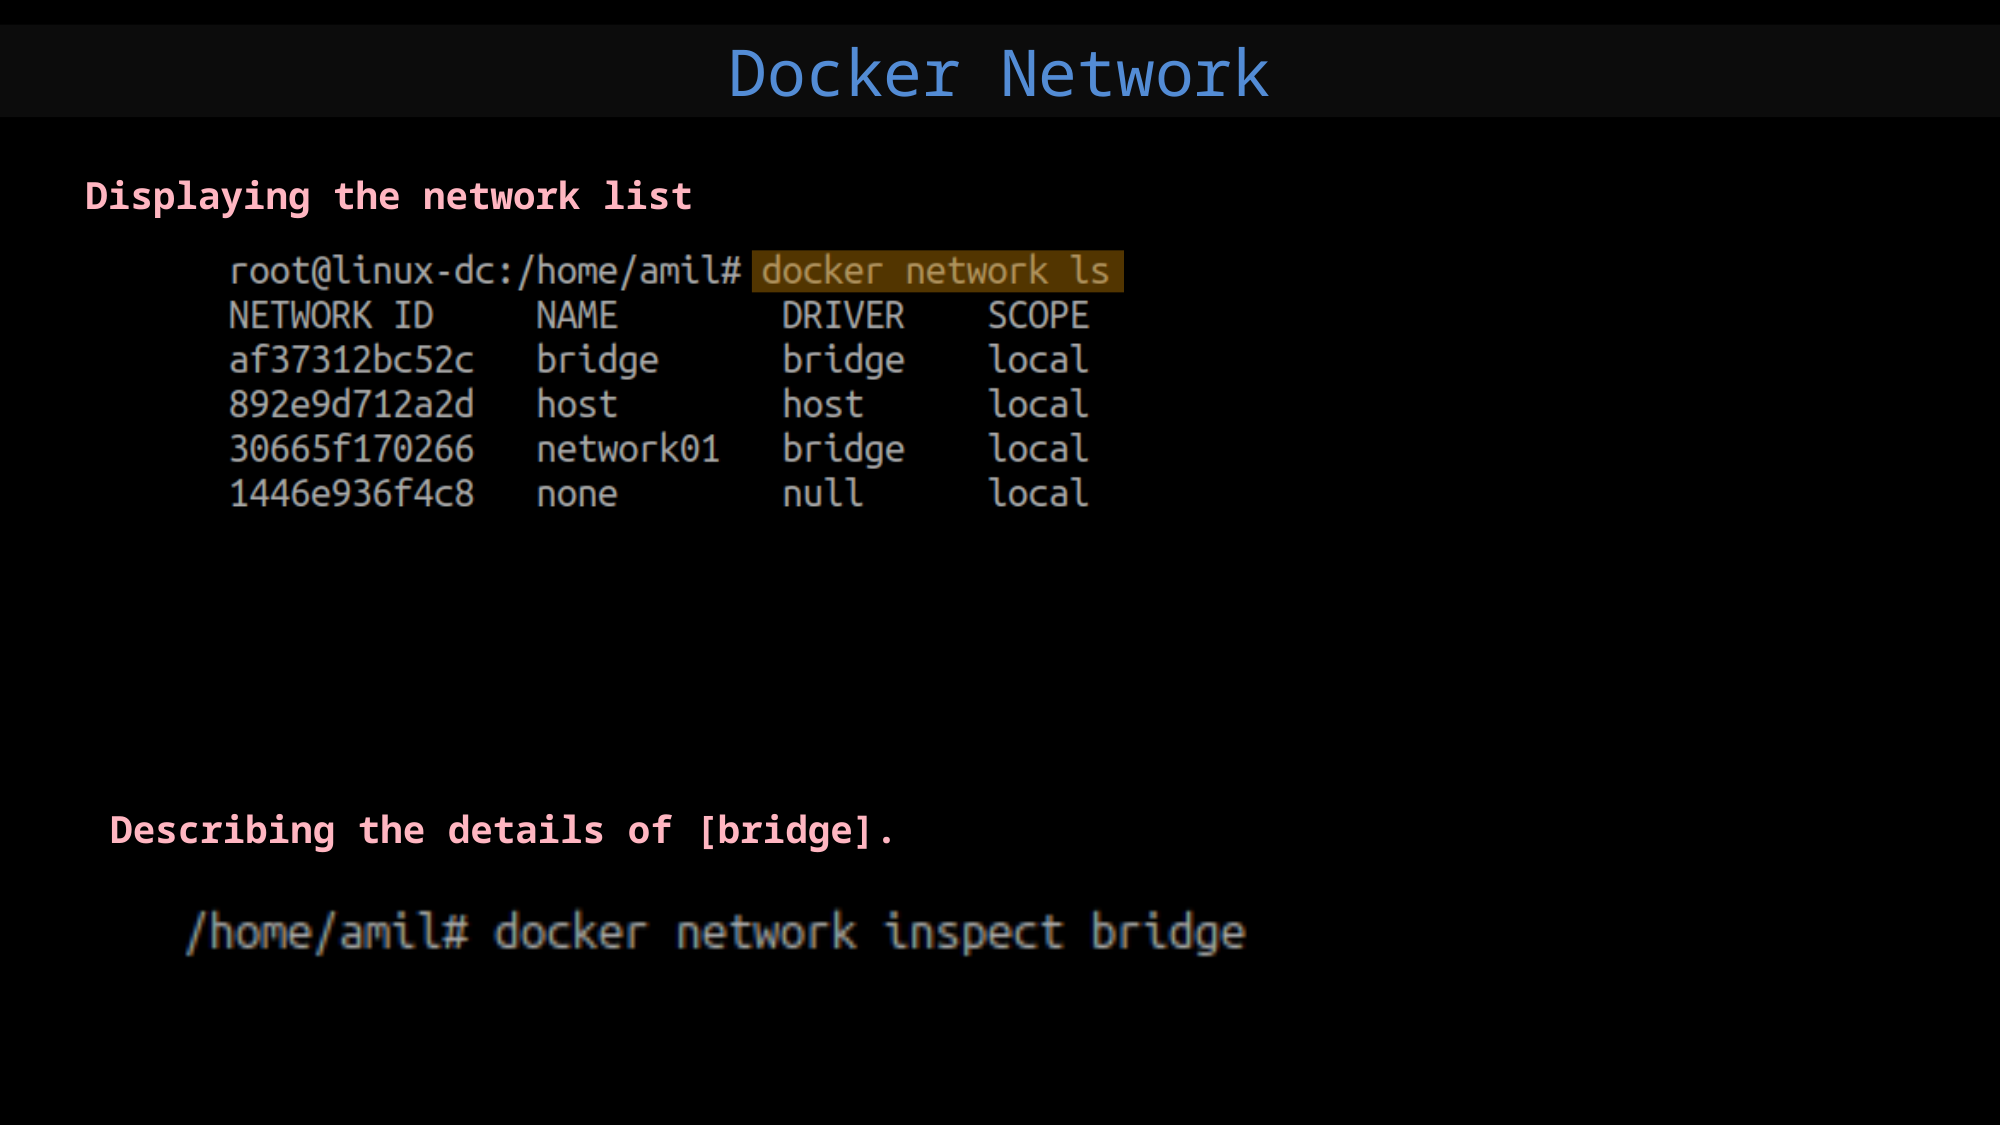

Docker Network
Displaying the network list
Describing the details of [bridge].